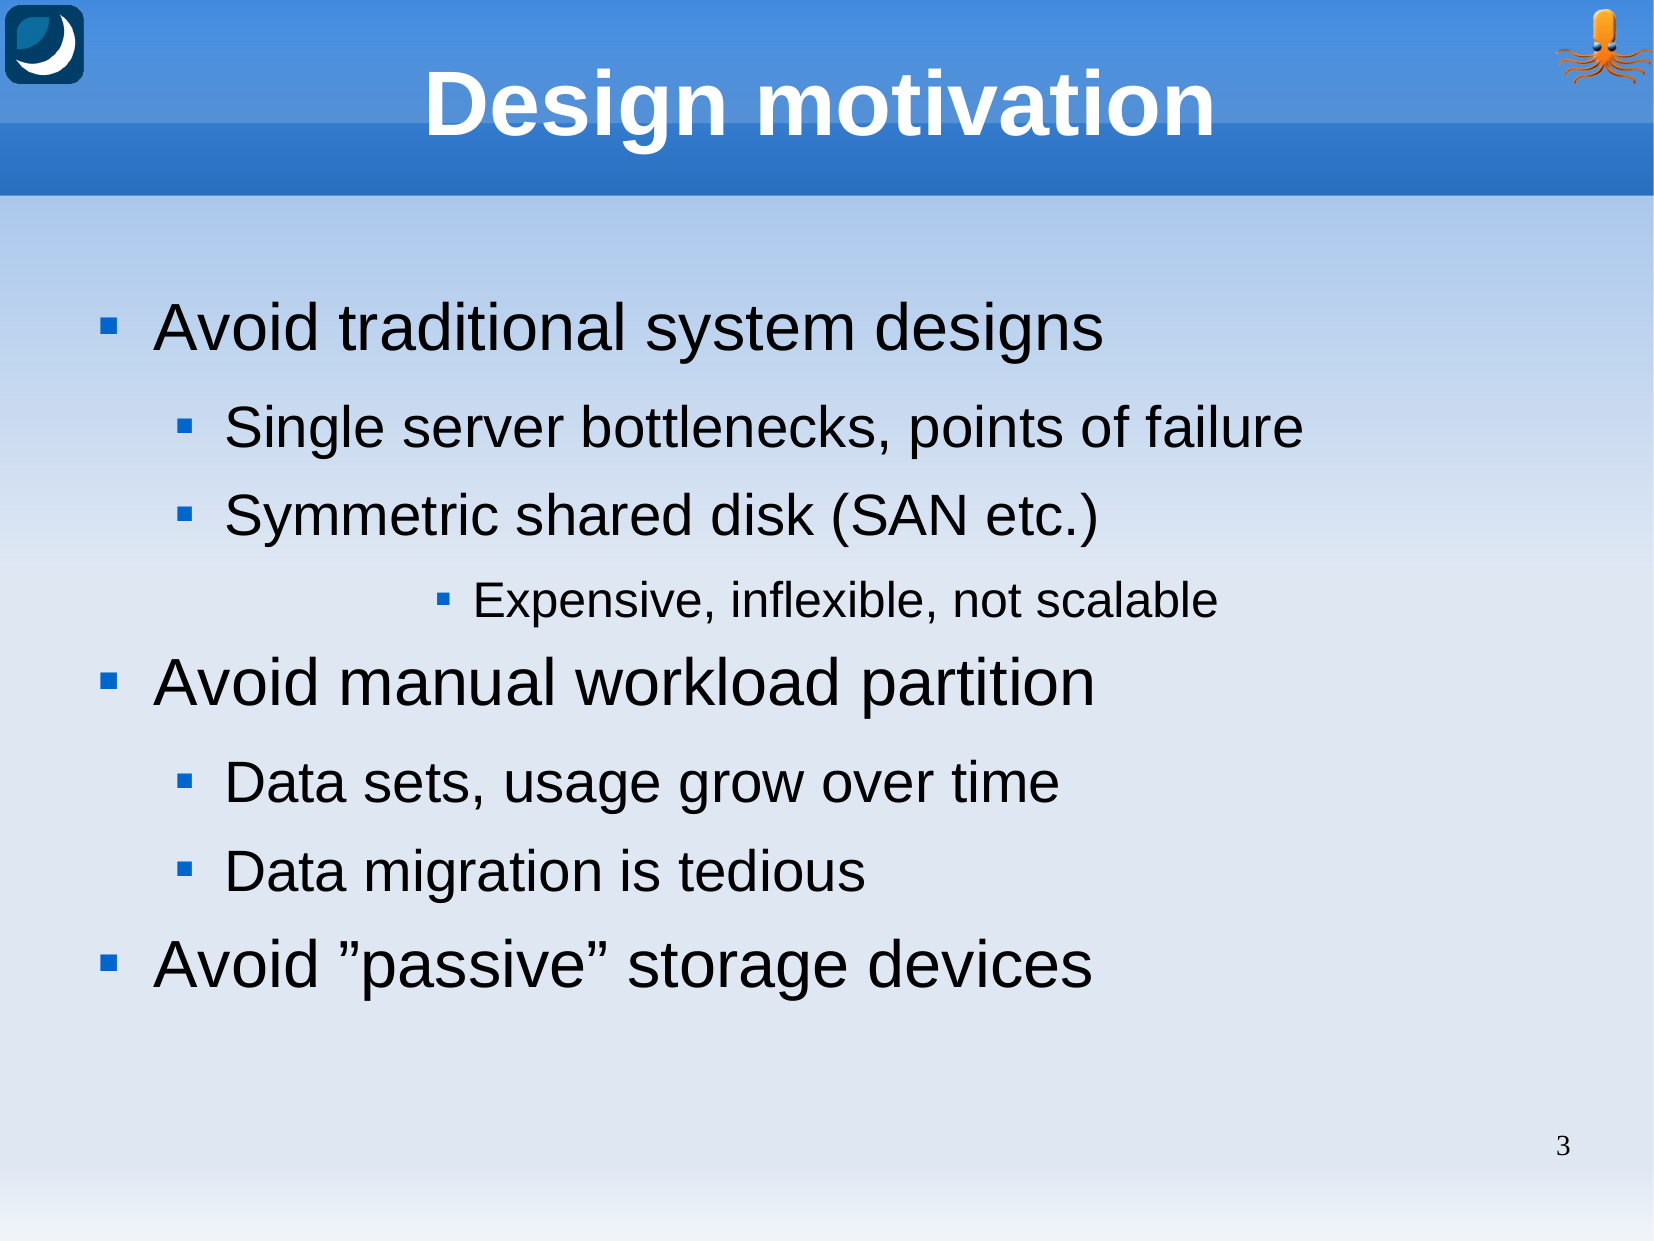

# Design motivation
Avoid traditional system designs
Single server bottlenecks, points of failure
Symmetric shared disk (SAN etc.)
Expensive, inflexible, not scalable
Avoid manual workload partition
Data sets, usage grow over time
Data migration is tedious
Avoid ”passive” storage devices
3